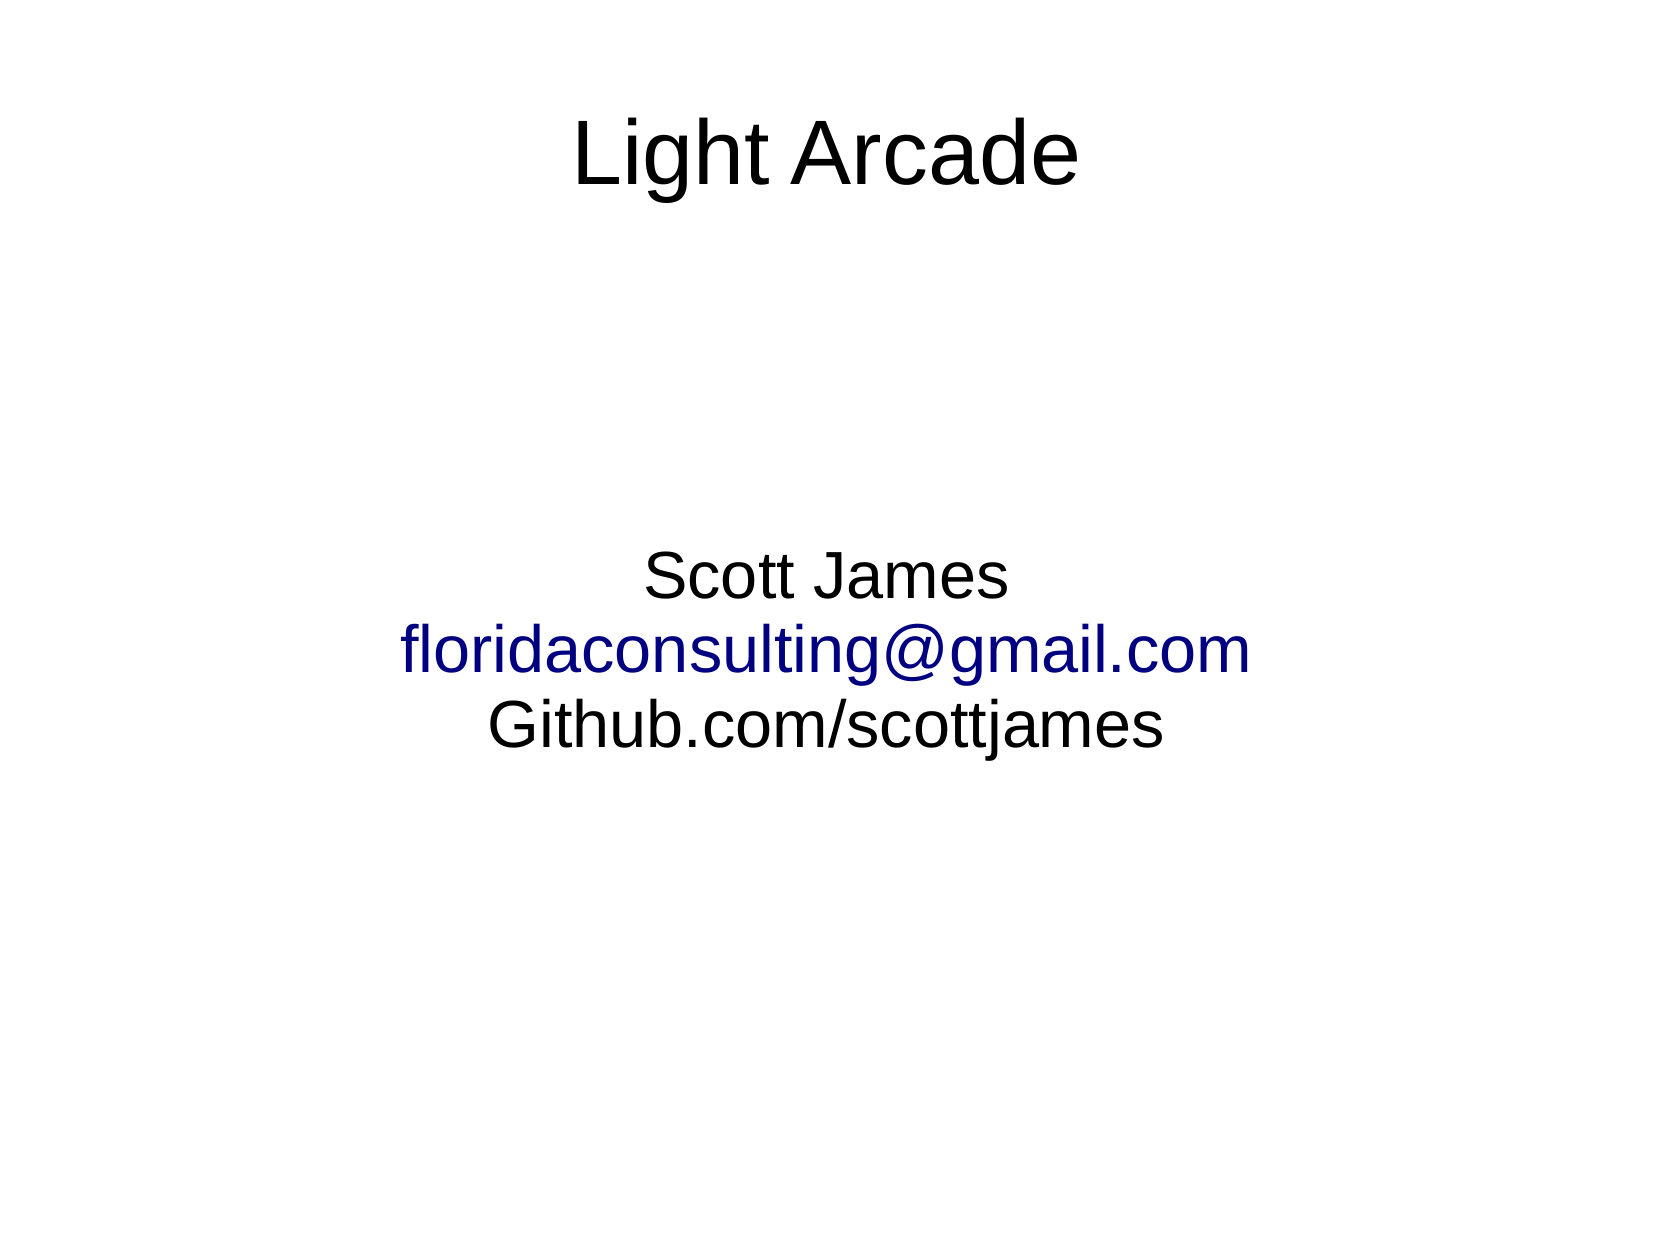

# Light Arcade
Scott James
floridaconsulting@gmail.com
Github.com/scottjames